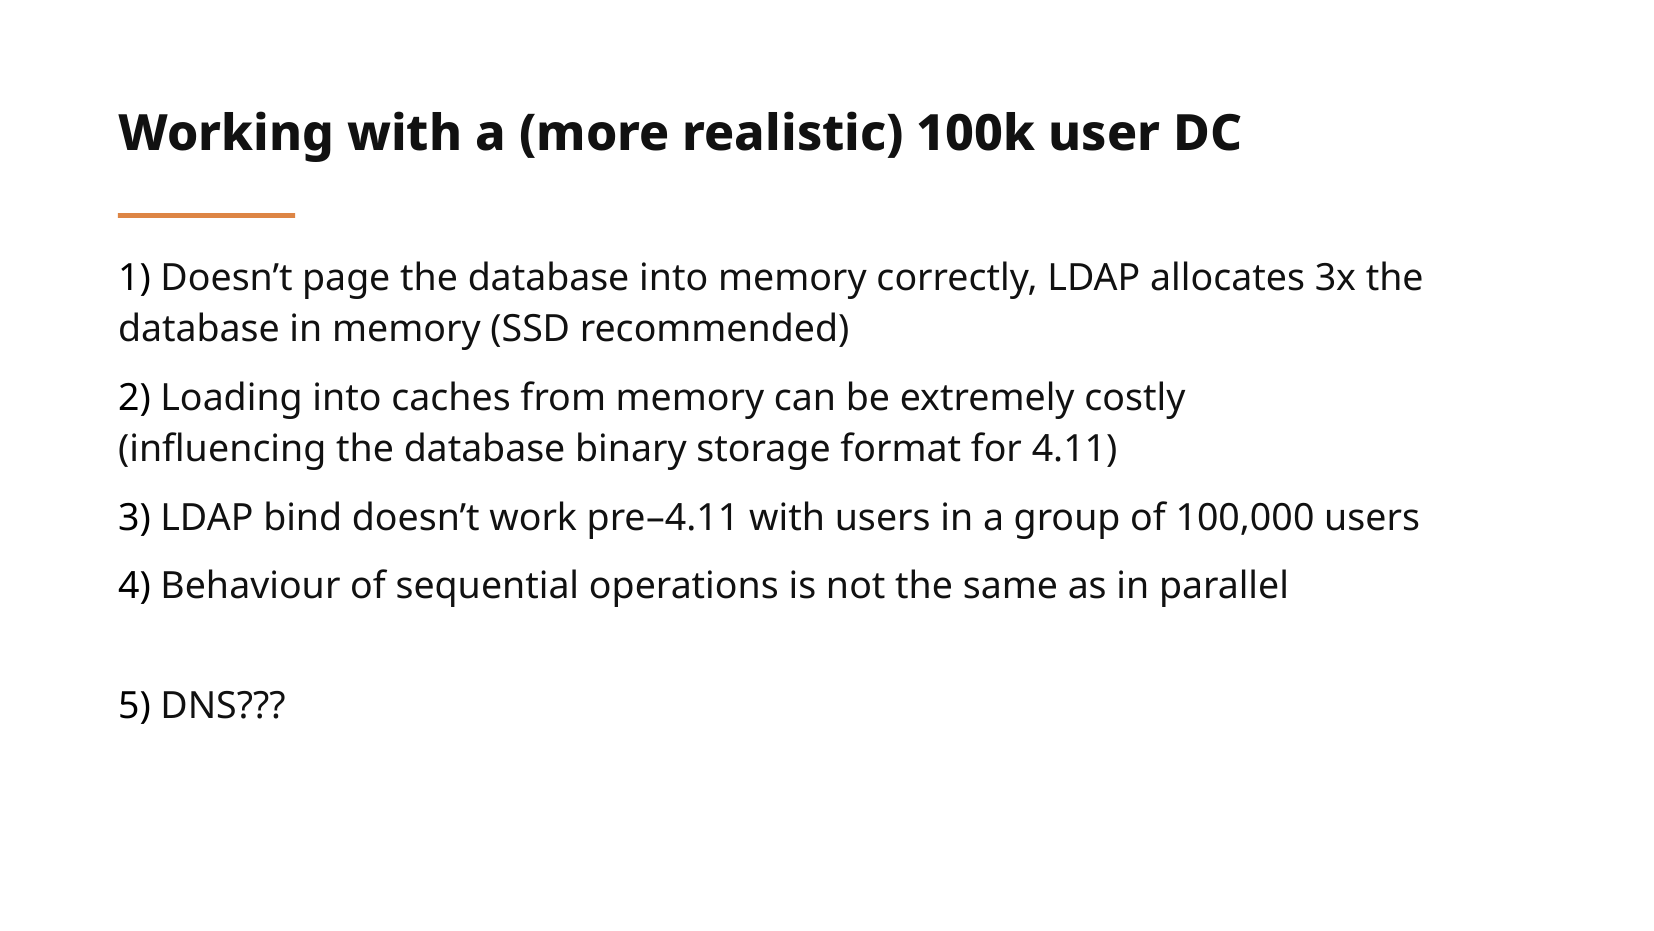

# Working with a (more realistic) 100k user DC
 Doesn’t page the database into memory correctly, LDAP allocates 3x the database in memory (SSD recommended)
 Loading into caches from memory can be extremely costly
(influencing the database binary storage format for 4.11)
 LDAP bind doesn’t work pre–4.11 with users in a group of 100,000 users
 Behaviour of sequential operations is not the same as in parallel
 DNS???